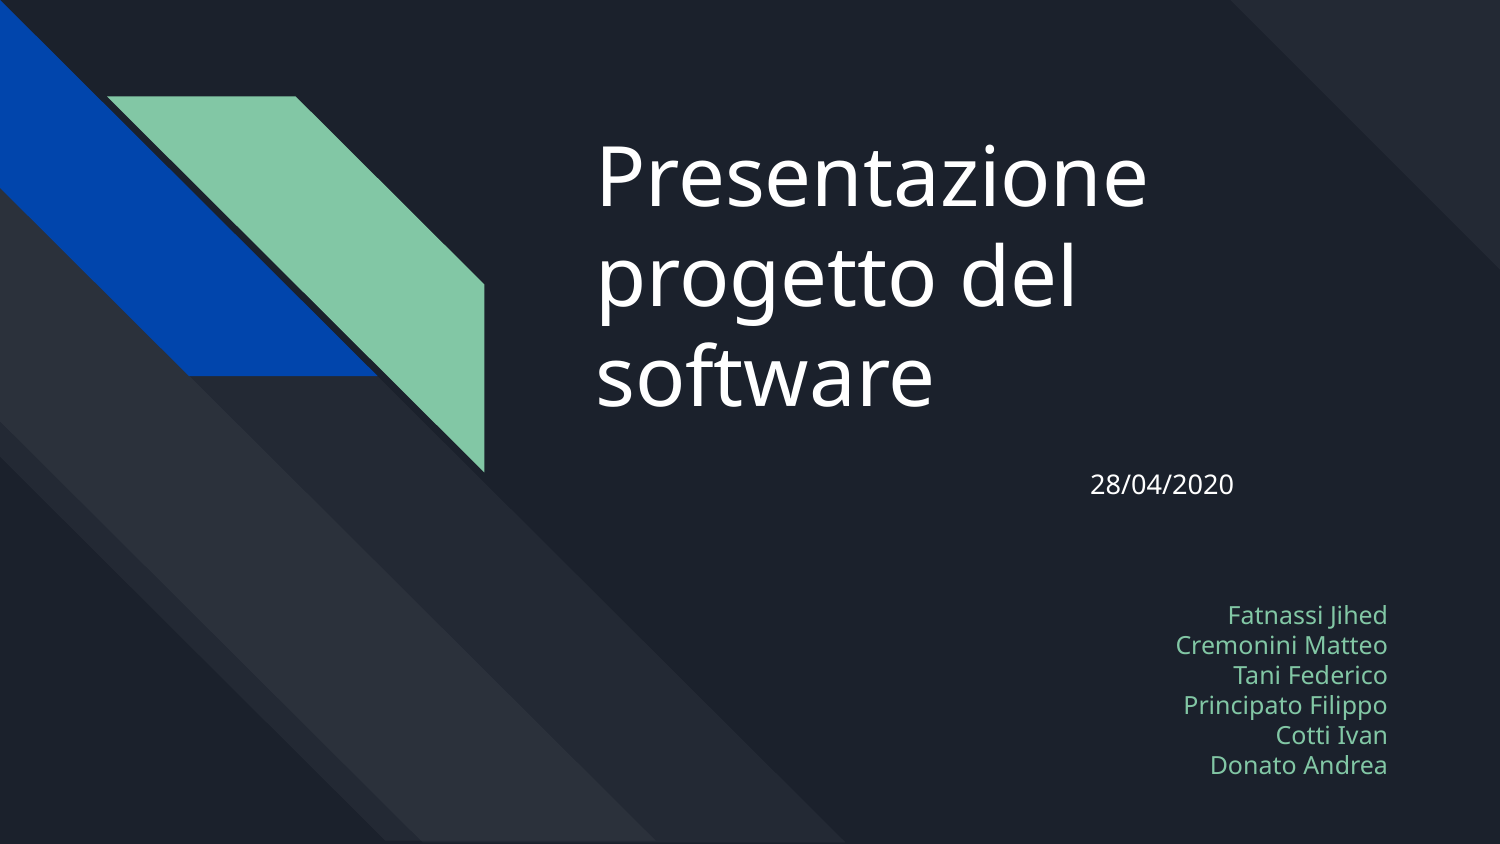

# Presentazione progetto del software
28/04/2020
Fatnassi Jihed
Cremonini Matteo
Tani Federico
Principato Filippo
Cotti Ivan
Donato Andrea